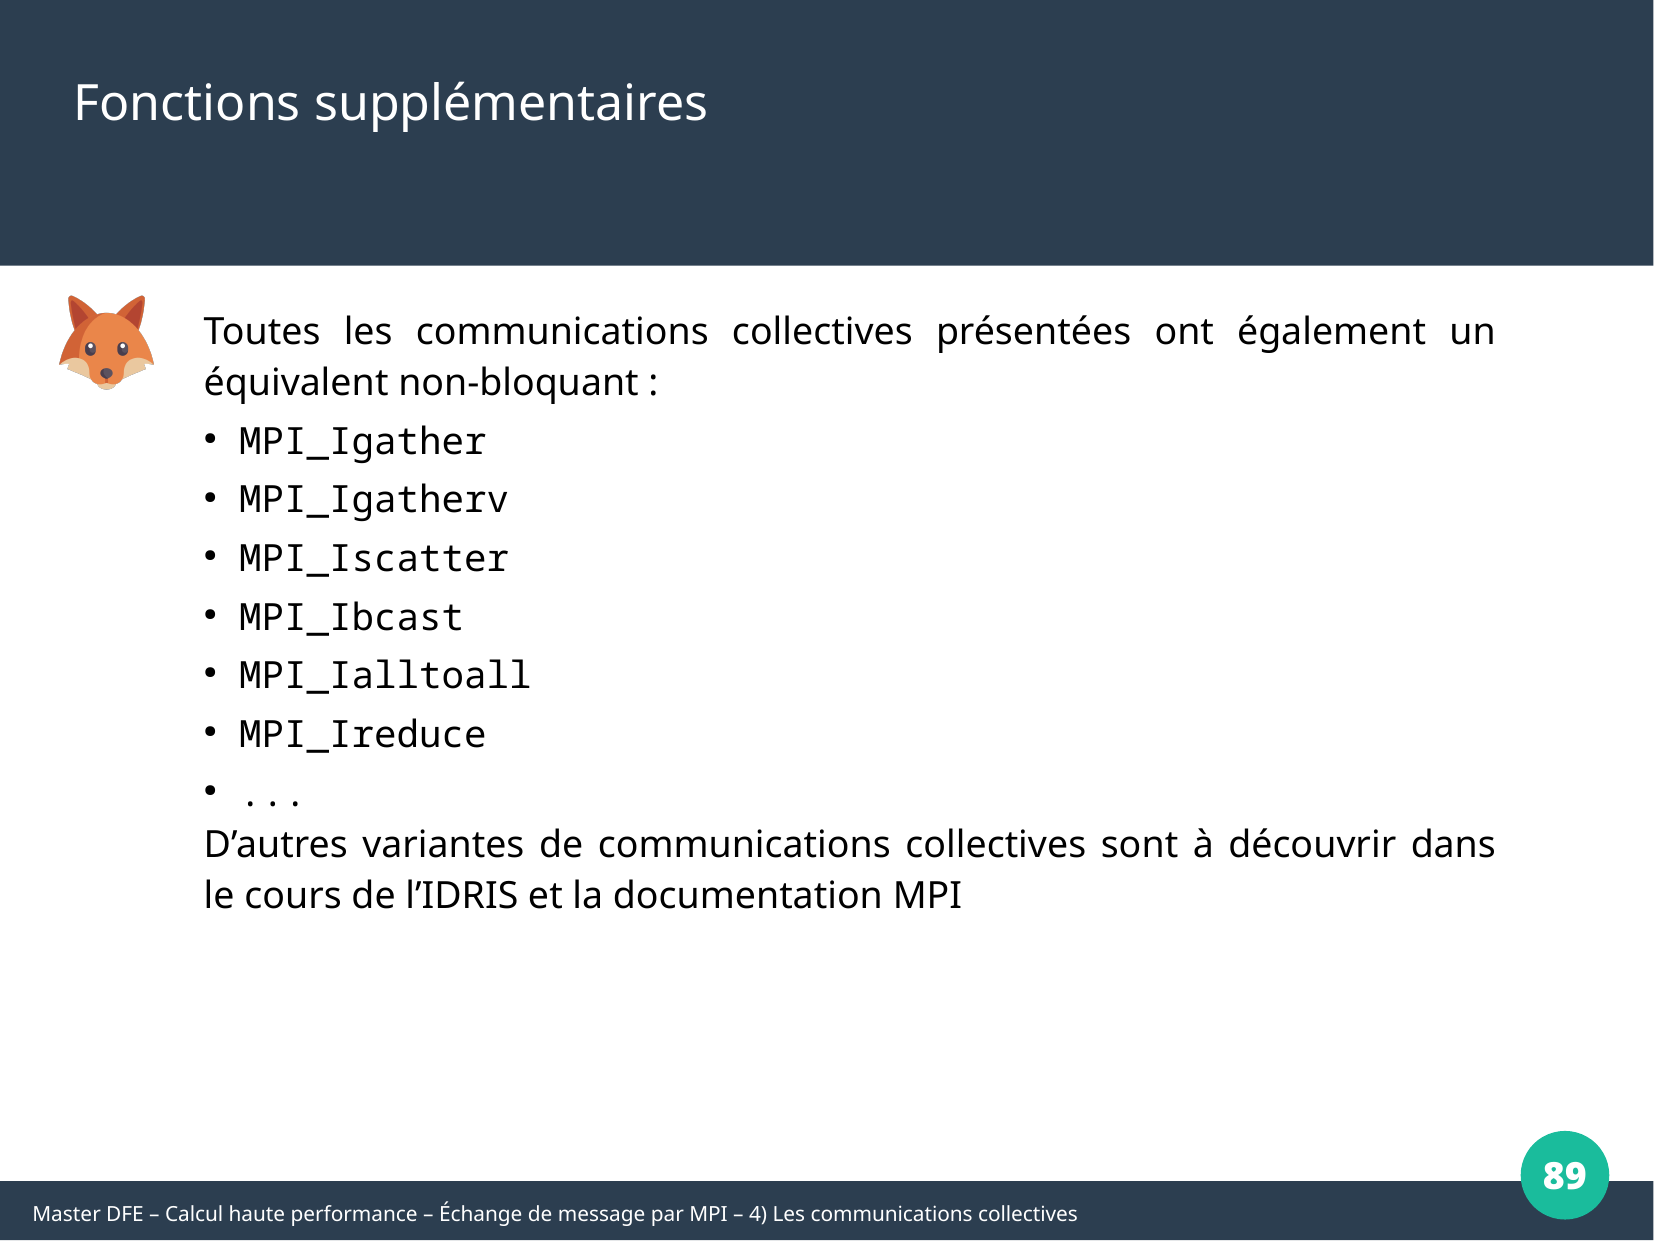

Fonctions supplémentaires
Toutes les communications collectives présentées ont également un équivalent non-bloquant :
MPI_Igather
MPI_Igatherv
MPI_Iscatter
MPI_Ibcast
MPI_Ialltoall
MPI_Ireduce
...
D’autres variantes de communications collectives sont à découvrir dans le cours de l’IDRIS et la documentation MPI
89
Master DFE – Calcul haute performance – Échange de message par MPI – 4) Les communications collectives